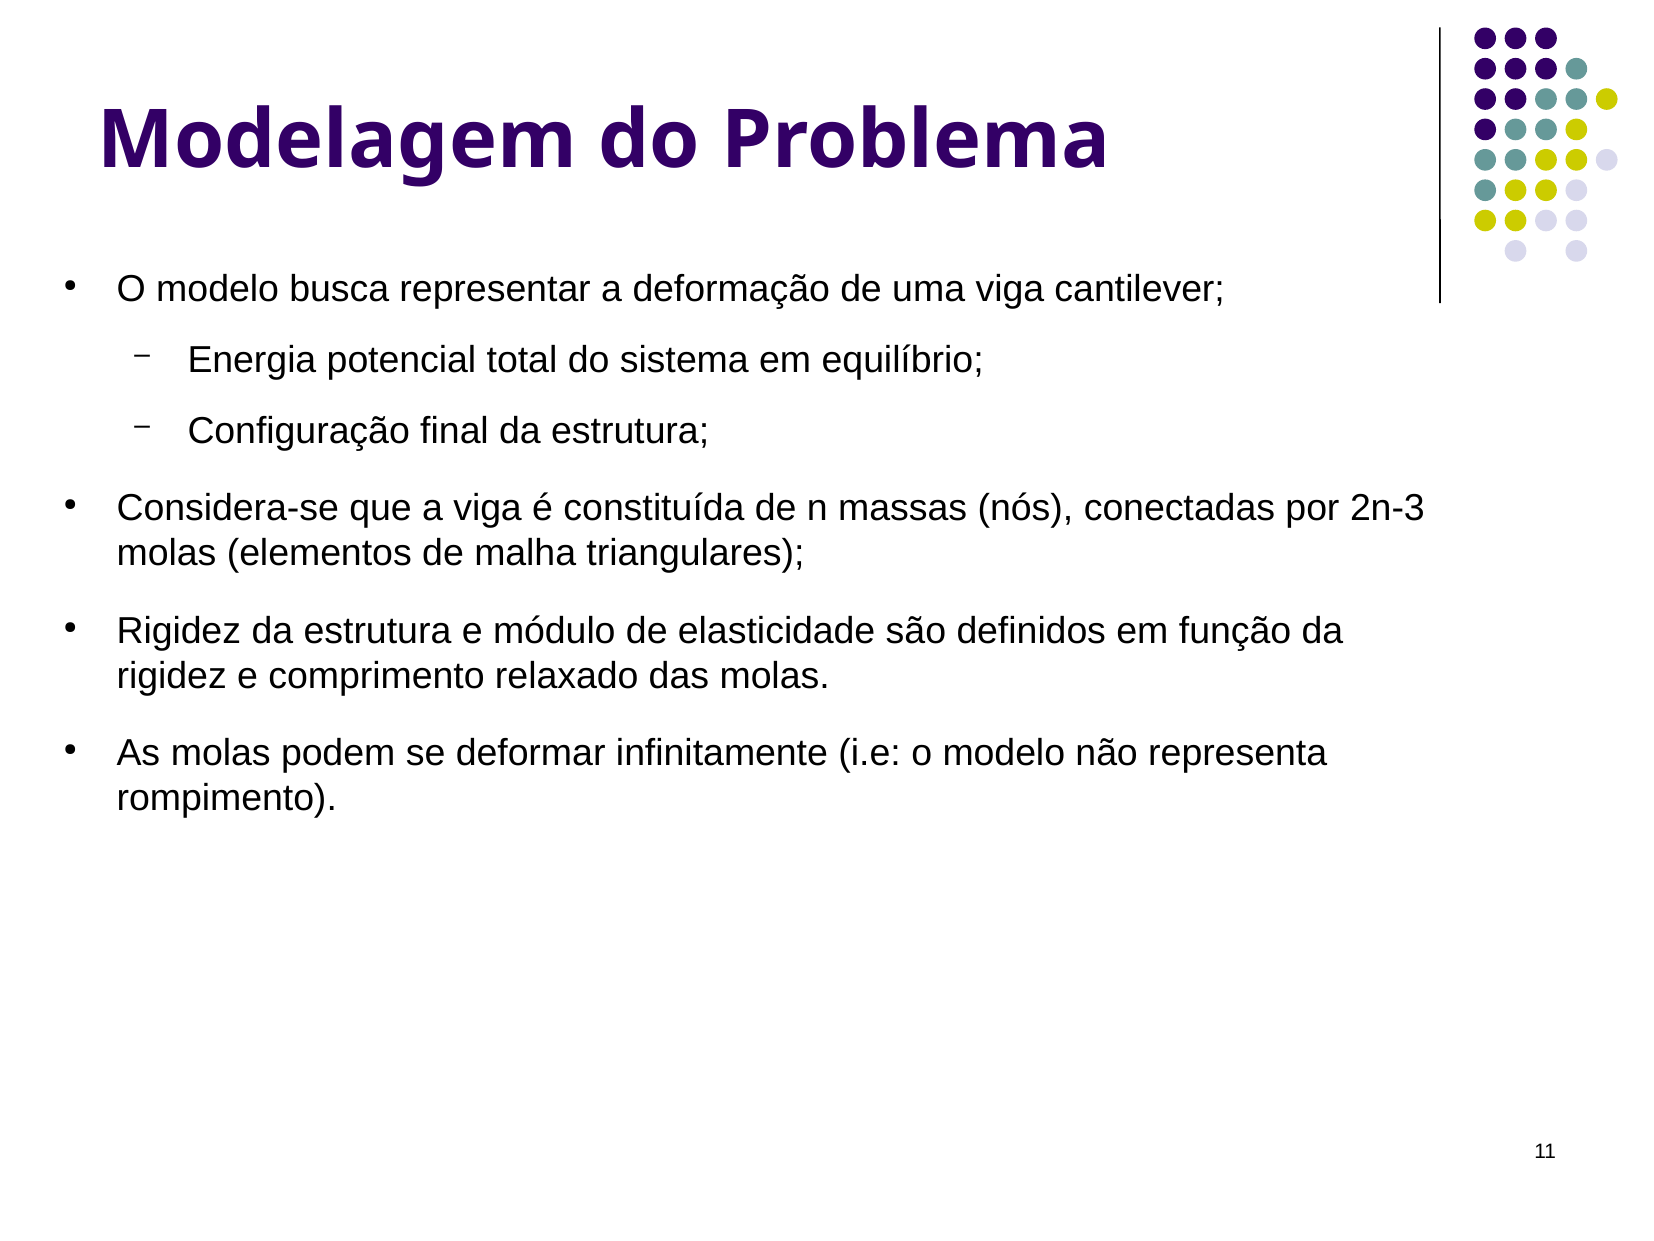

# Modelagem do Problema
O modelo busca representar a deformação de uma viga cantilever;
Energia potencial total do sistema em equilíbrio;
Configuração final da estrutura;
Considera-se que a viga é constituída de n massas (nós), conectadas por 2n-3 molas (elementos de malha triangulares);
Rigidez da estrutura e módulo de elasticidade são definidos em função da rigidez e comprimento relaxado das molas.
As molas podem se deformar infinitamente (i.e: o modelo não representa rompimento).